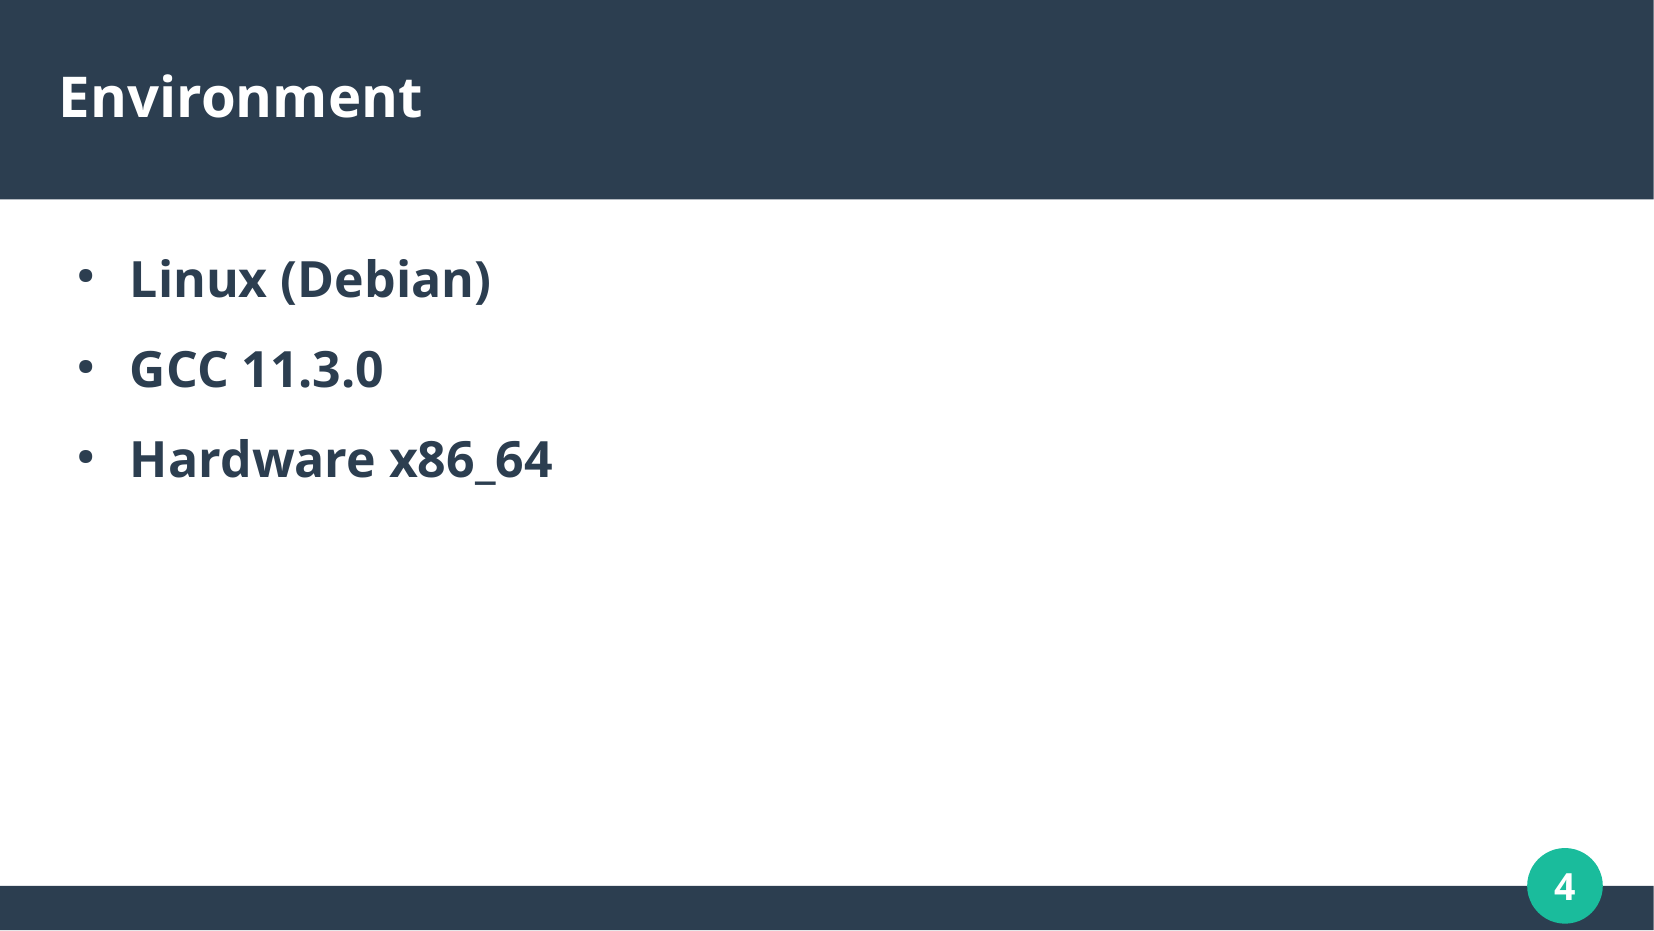

# Environment
Linux (Debian)
GCC 11.3.0
Hardware x86_64